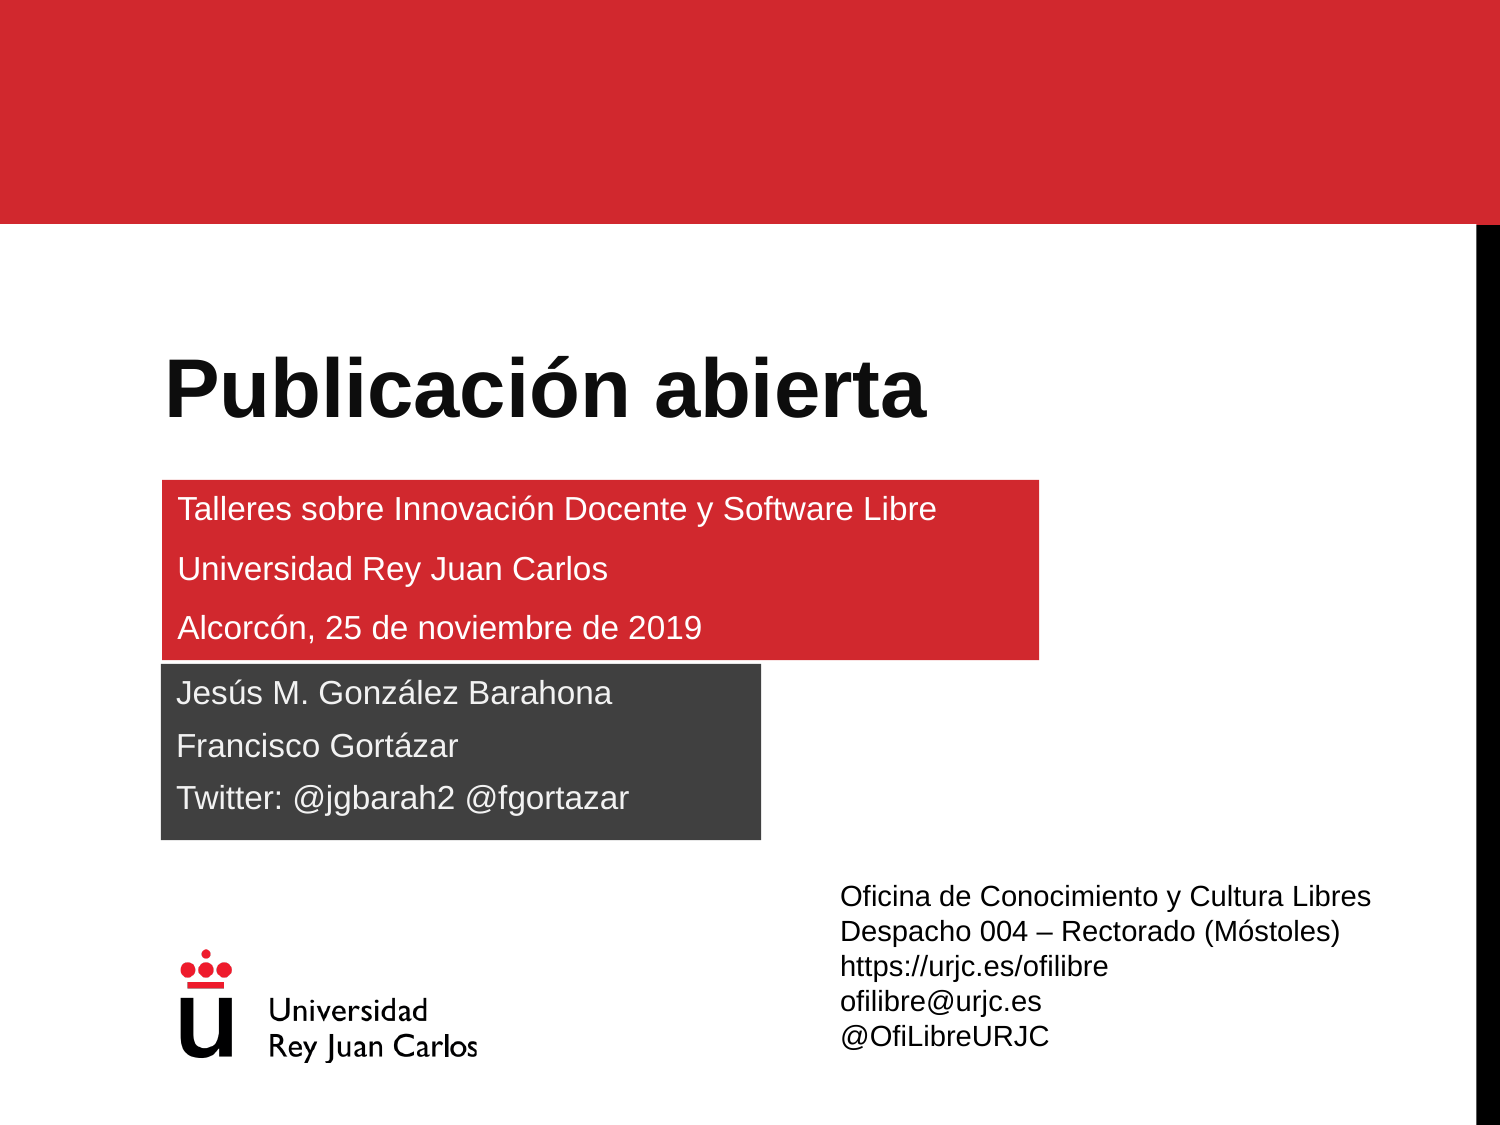

Publicación abierta
Talleres sobre Innovación Docente y Software Libre
Universidad Rey Juan Carlos
Alcorcón, 25 de noviembre de 2019
Jesús M. González Barahona
Francisco Gortázar
Twitter: @jgbarah2 @fgortazar
Oficina de Conocimiento y Cultura Libres
Despacho 004 – Rectorado (Móstoles)
https://urjc.es/ofilibre
ofilibre@urjc.es
@OfiLibreURJC